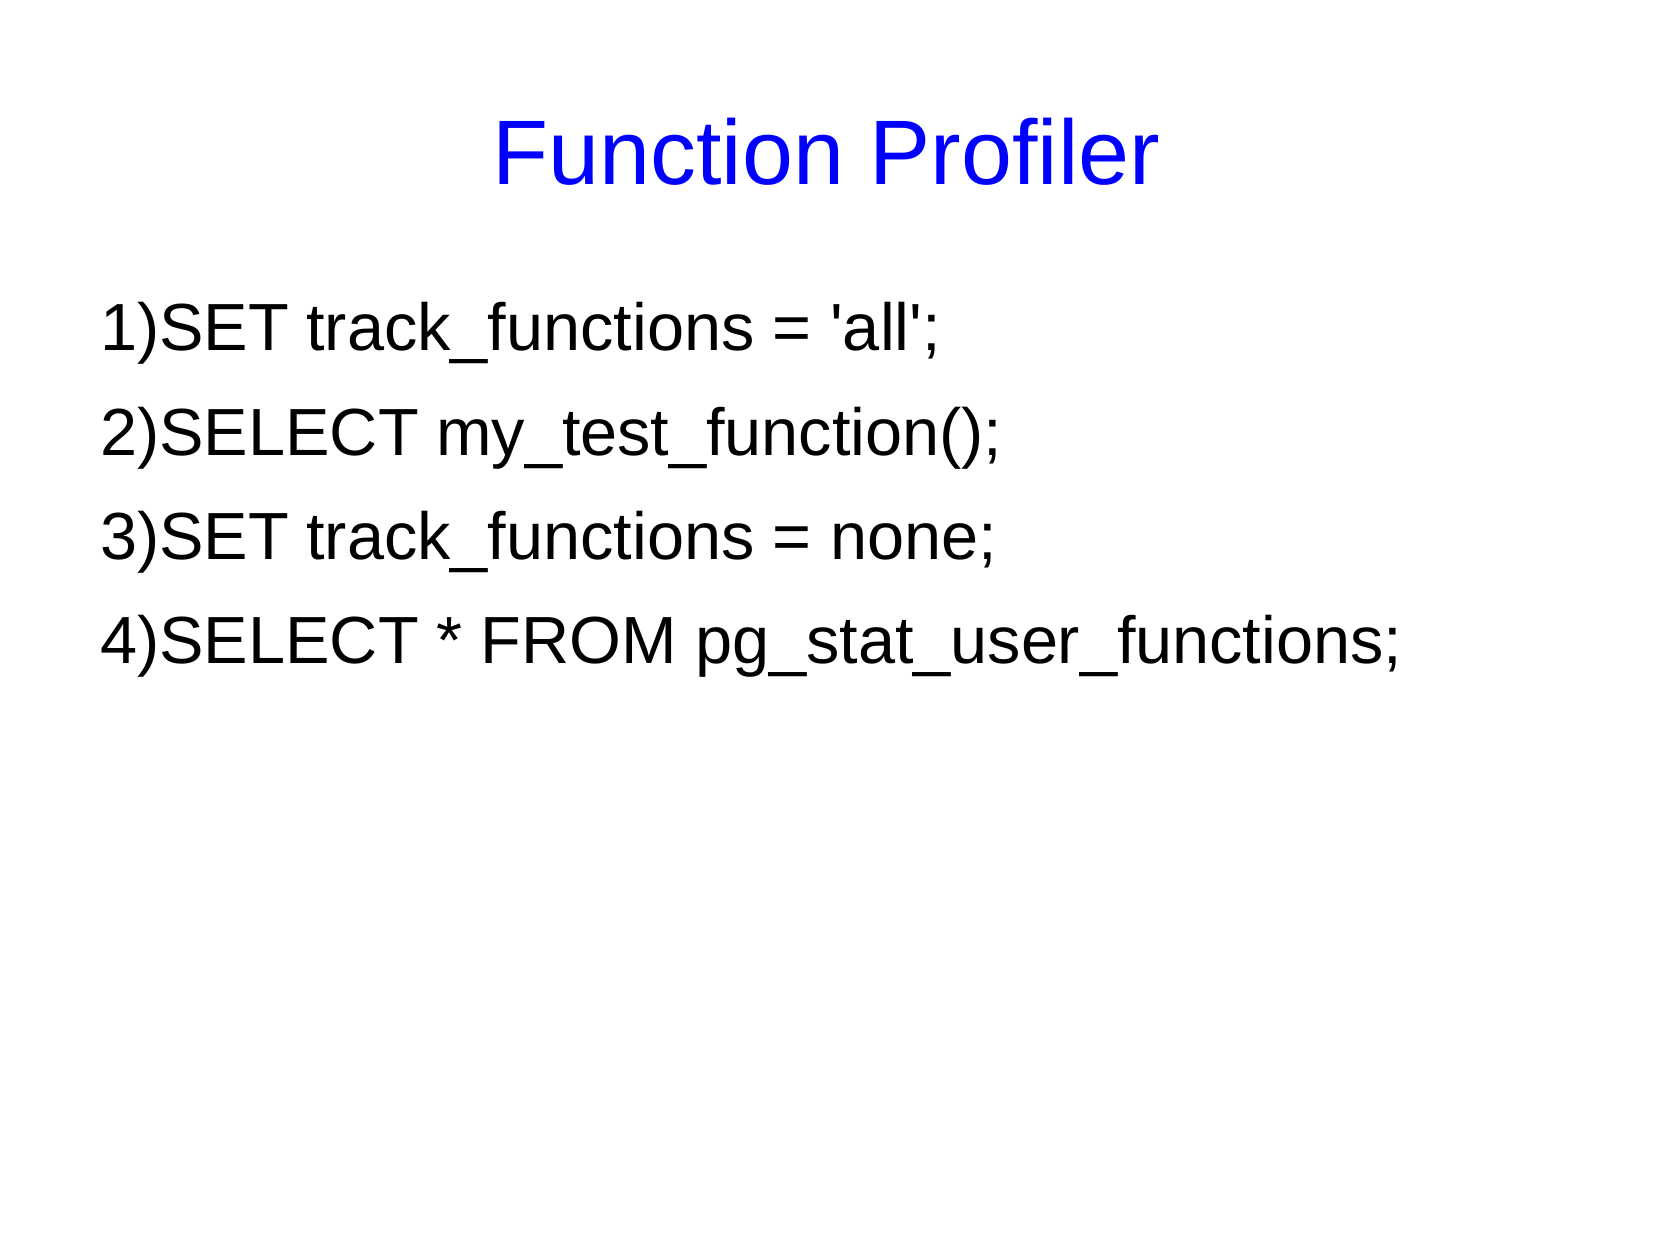

# Function Profiler
SET track_functions = 'all';
SELECT my_test_function();
SET track_functions = none;
SELECT * FROM pg_stat_user_functions;